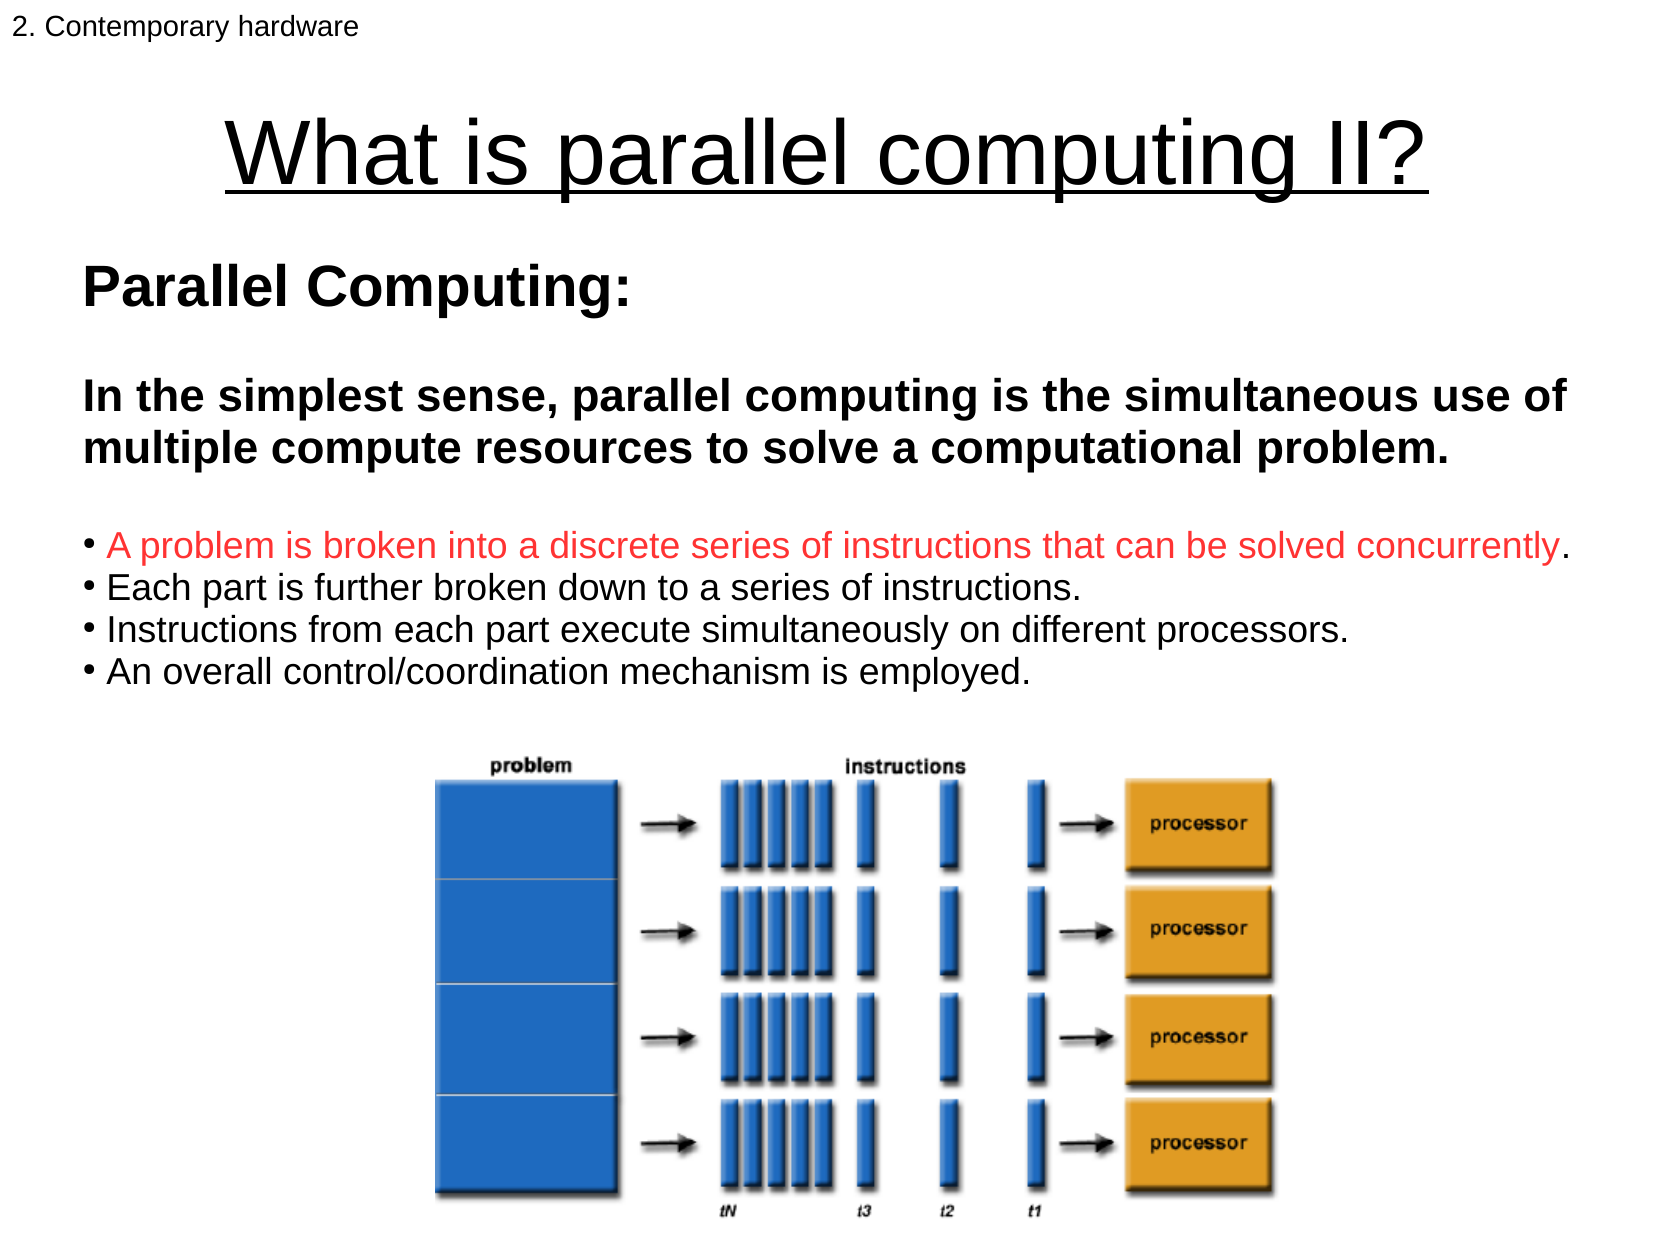

2. Contemporary hardware
# What is parallel computing II?
Parallel Computing:
In the simplest sense, parallel computing is the simultaneous use of multiple compute resources to solve a computational problem.
 A problem is broken into a discrete series of instructions that can be solved concurrently.
 Each part is further broken down to a series of instructions.
 Instructions from each part execute simultaneously on different processors.
 An overall control/coordination mechanism is employed.